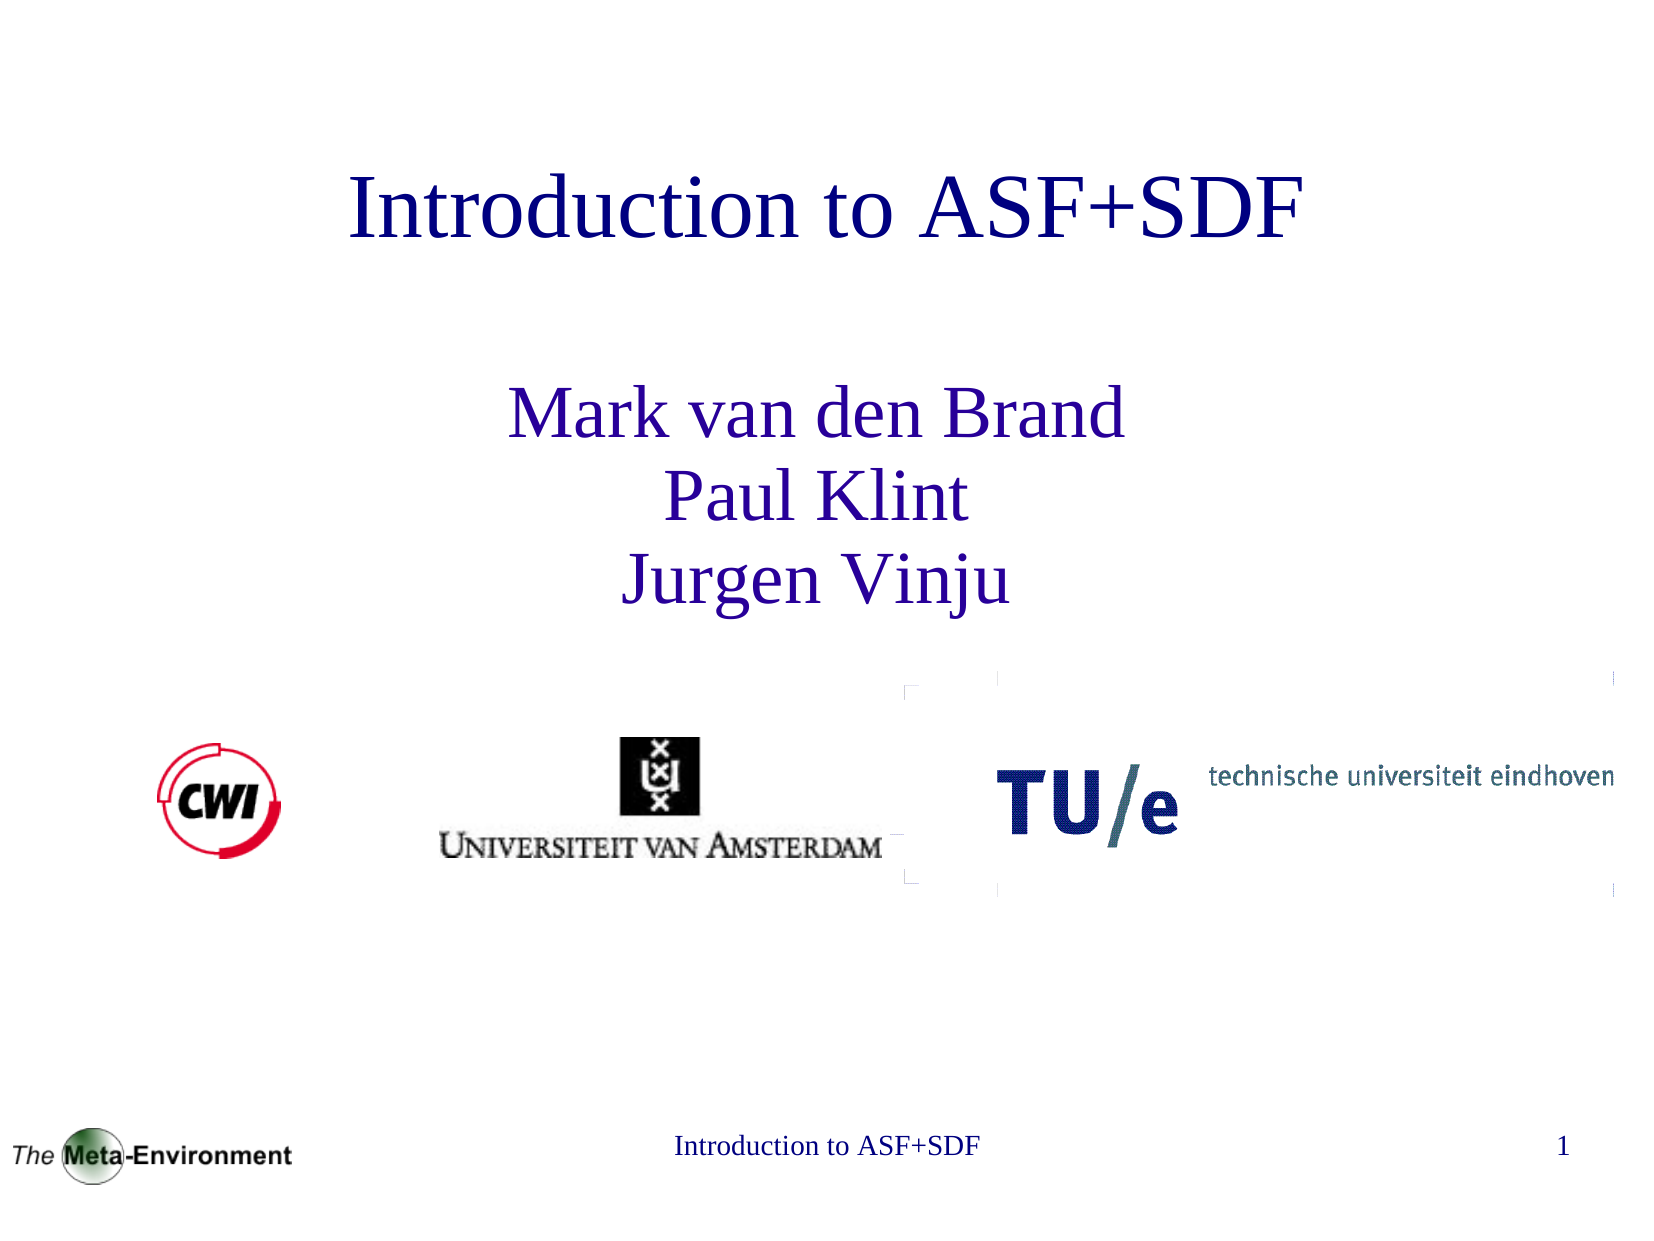

# Introduction to ASF+SDF
Mark van den Brand
Paul Klint
Jurgen Vinju
1